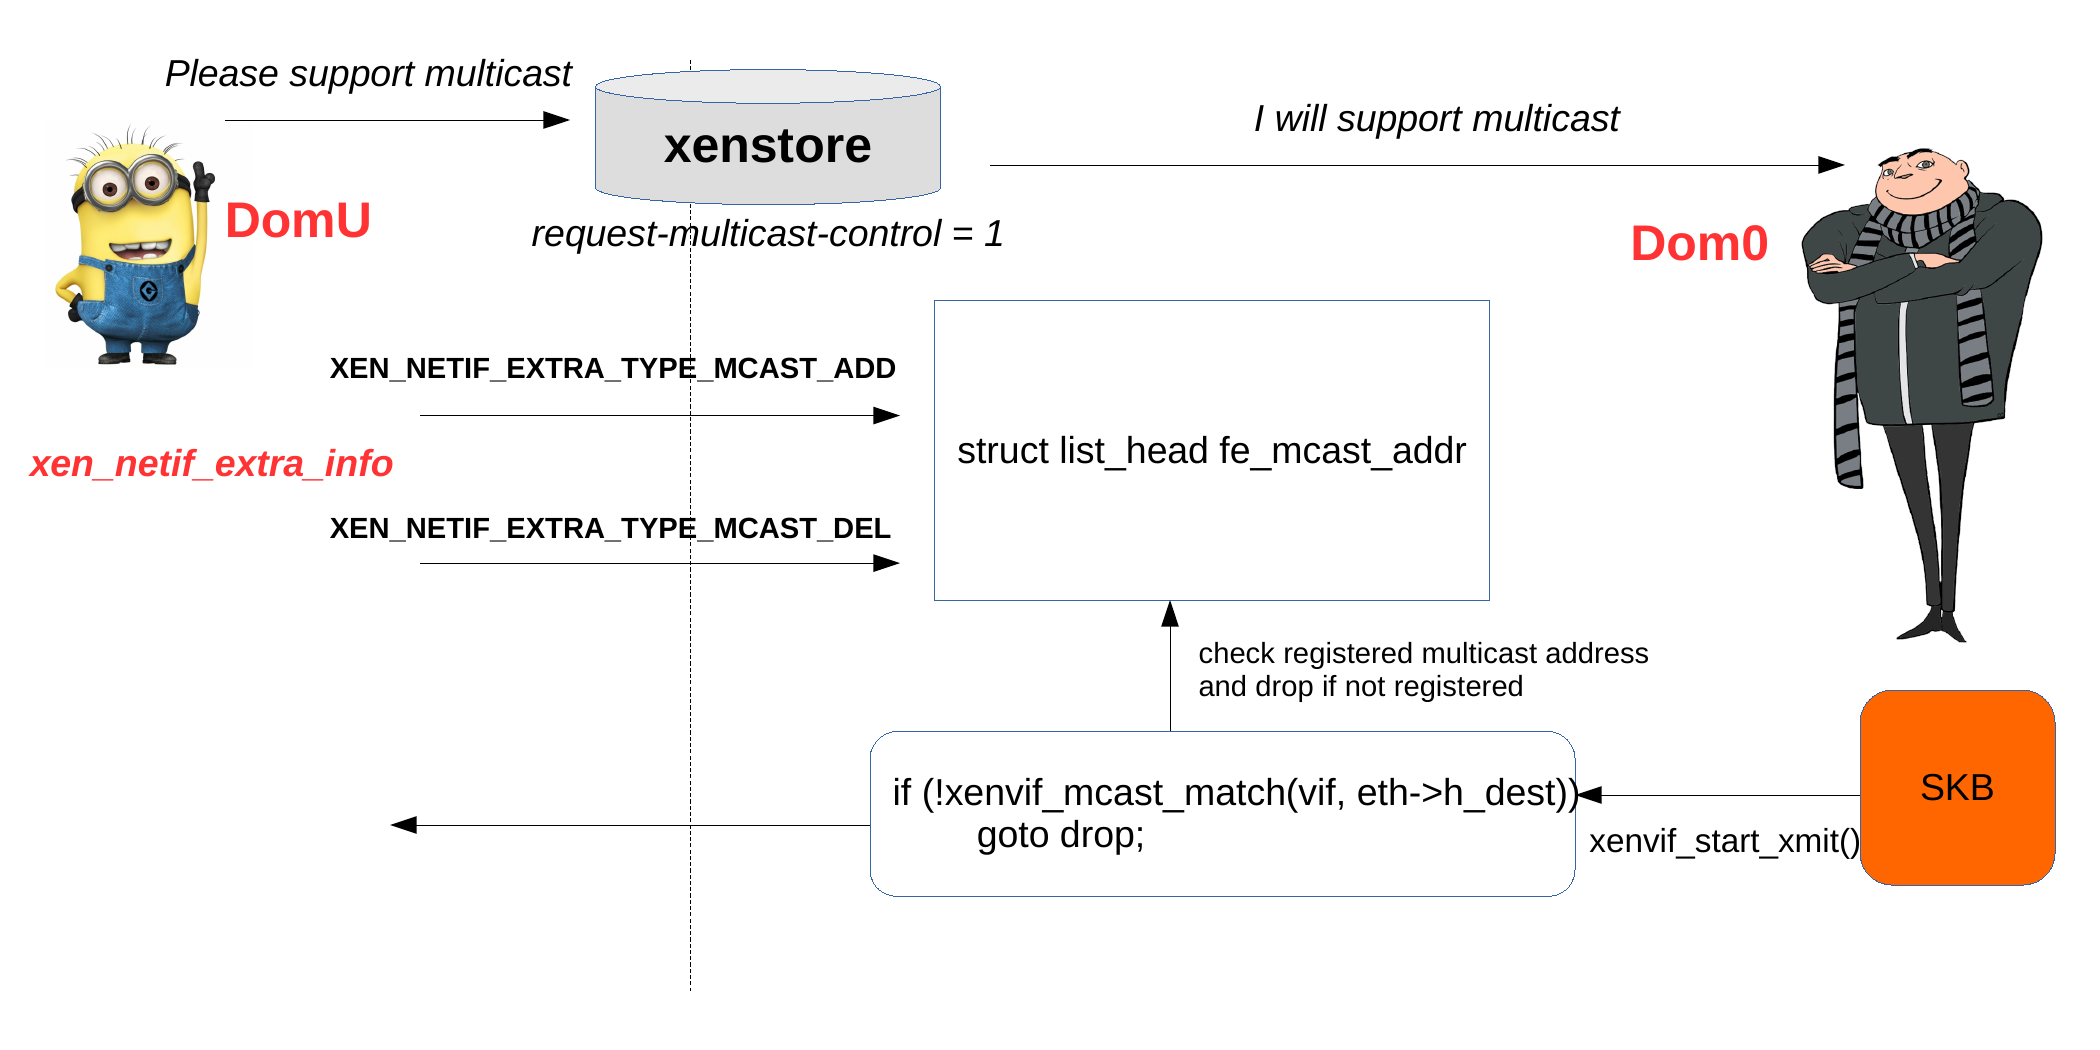

Please support multicast
xenstore
I will support multicast
DomU
request-multicast-control = 1
Dom0
struct list_head fe_mcast_addr
XEN_NETIF_EXTRA_TYPE_MCAST_ADD
xen_netif_extra_info
XEN_NETIF_EXTRA_TYPE_MCAST_DEL
check registered multicast address
and drop if not registered
SKB
if (!xenvif_mcast_match(vif, eth->h_dest))
 goto drop;
xenvif_start_xmit()